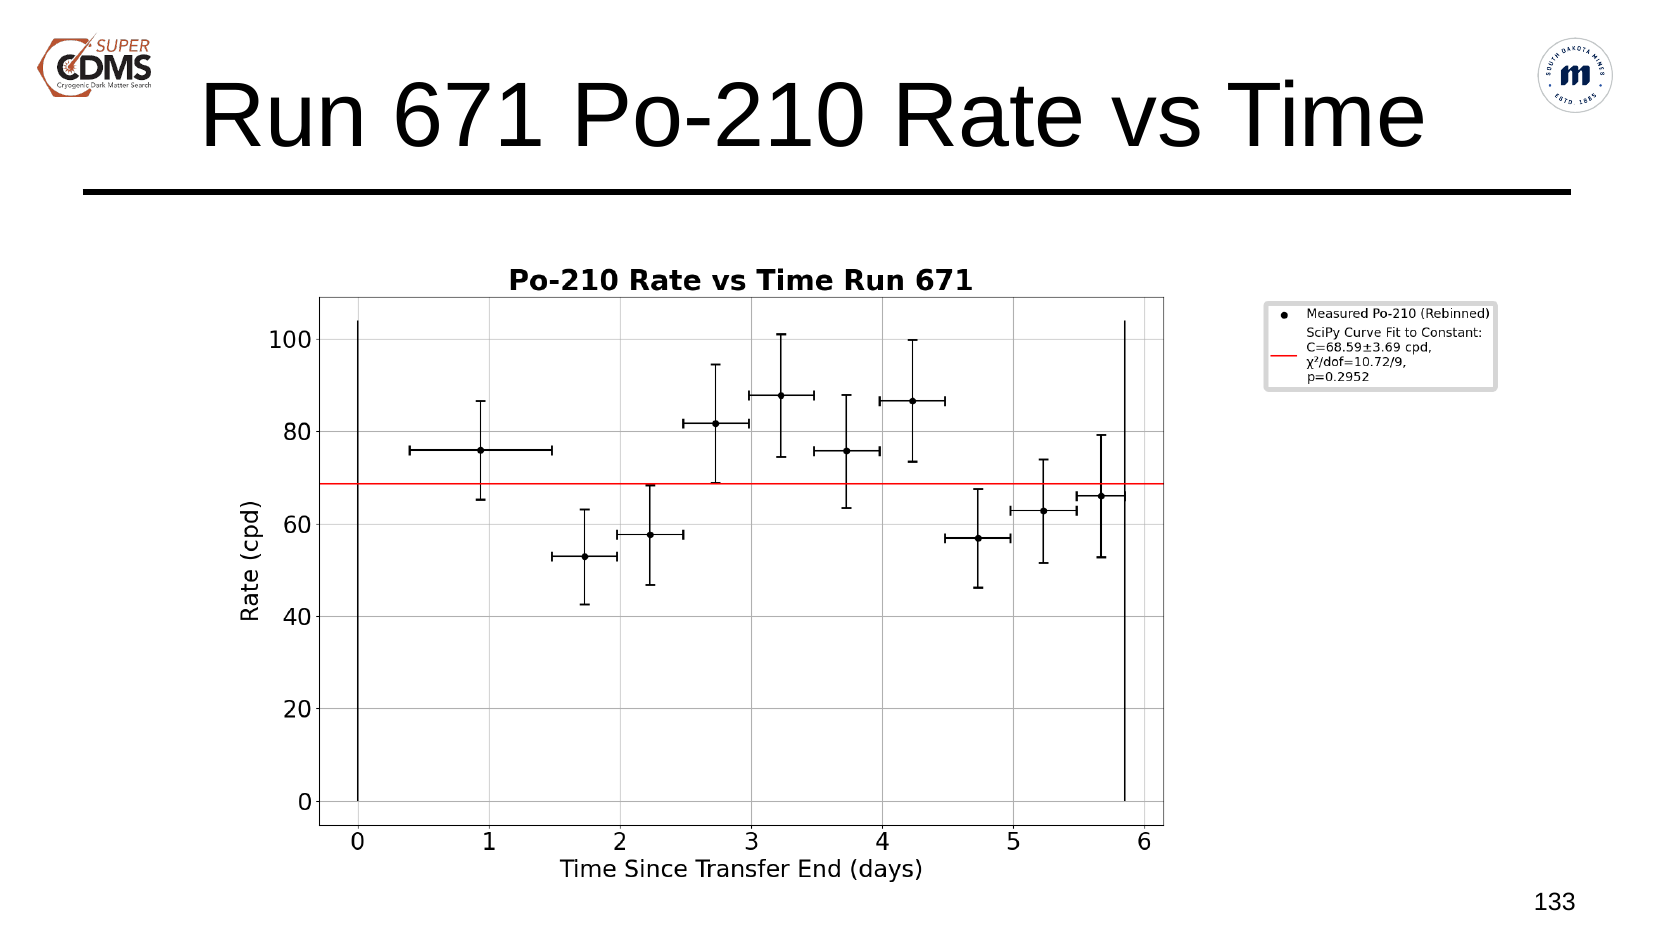

# Run 671 Po-210 Rate vs Time